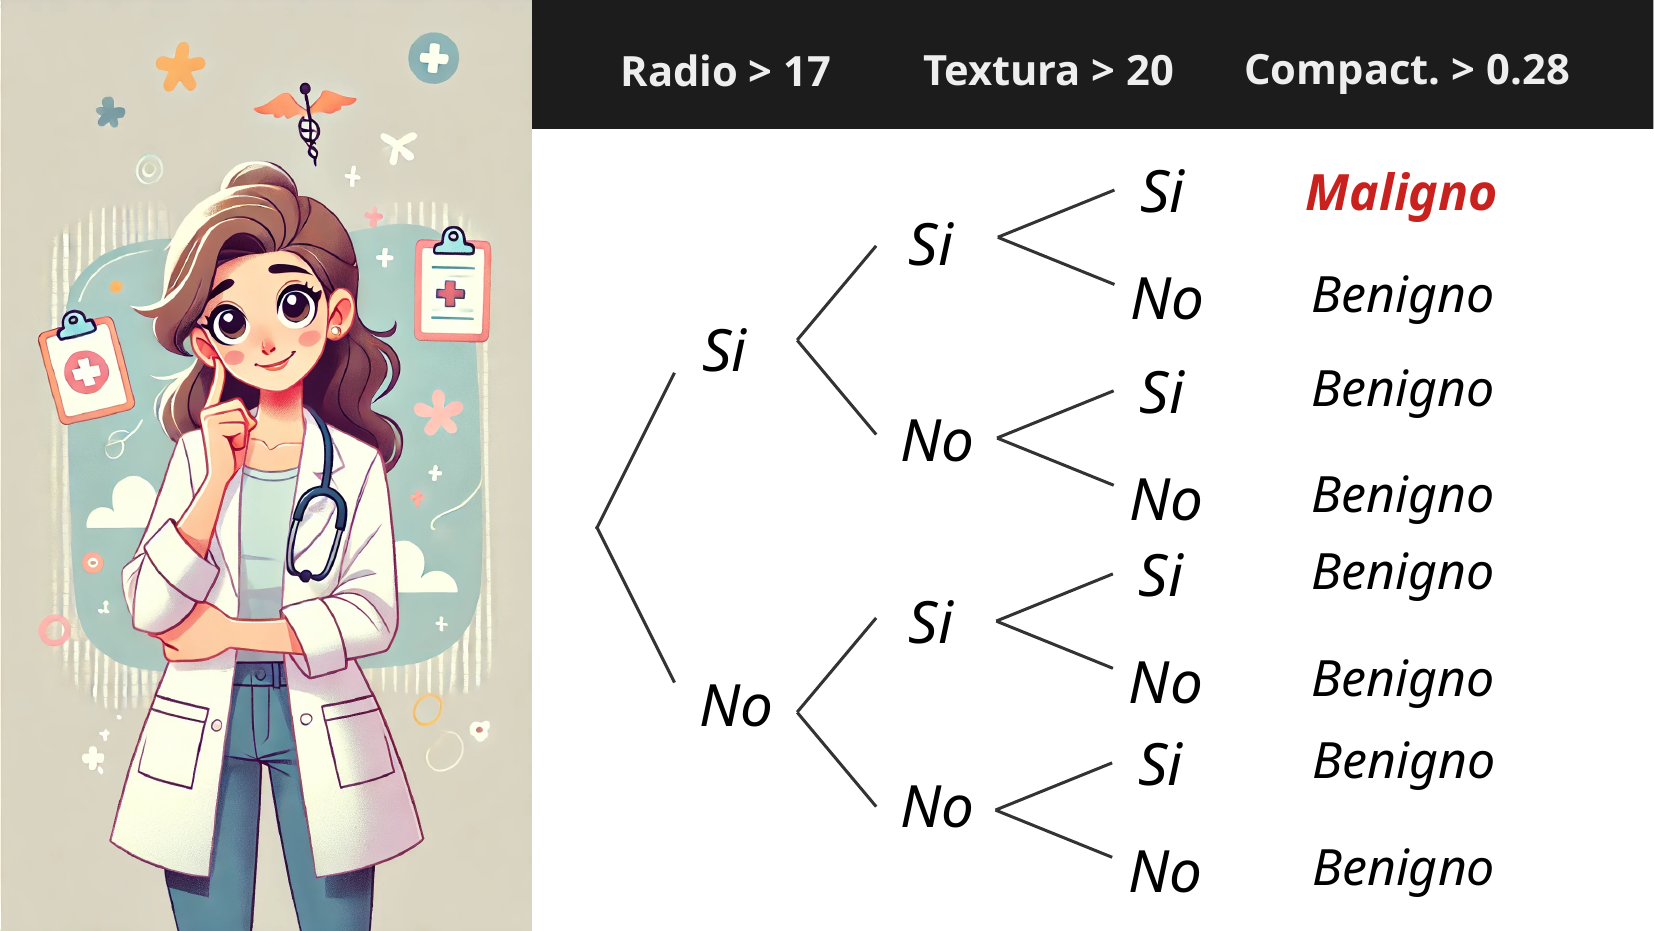

Compact. > 0.28
Textura > 20
Radio > 17
Si
Maligno
Si
No
Benigno
Si
Si
Benigno
No
No
Benigno
Si
Benigno
Si
No
Benigno
No
Si
Benigno
No
No
Benigno